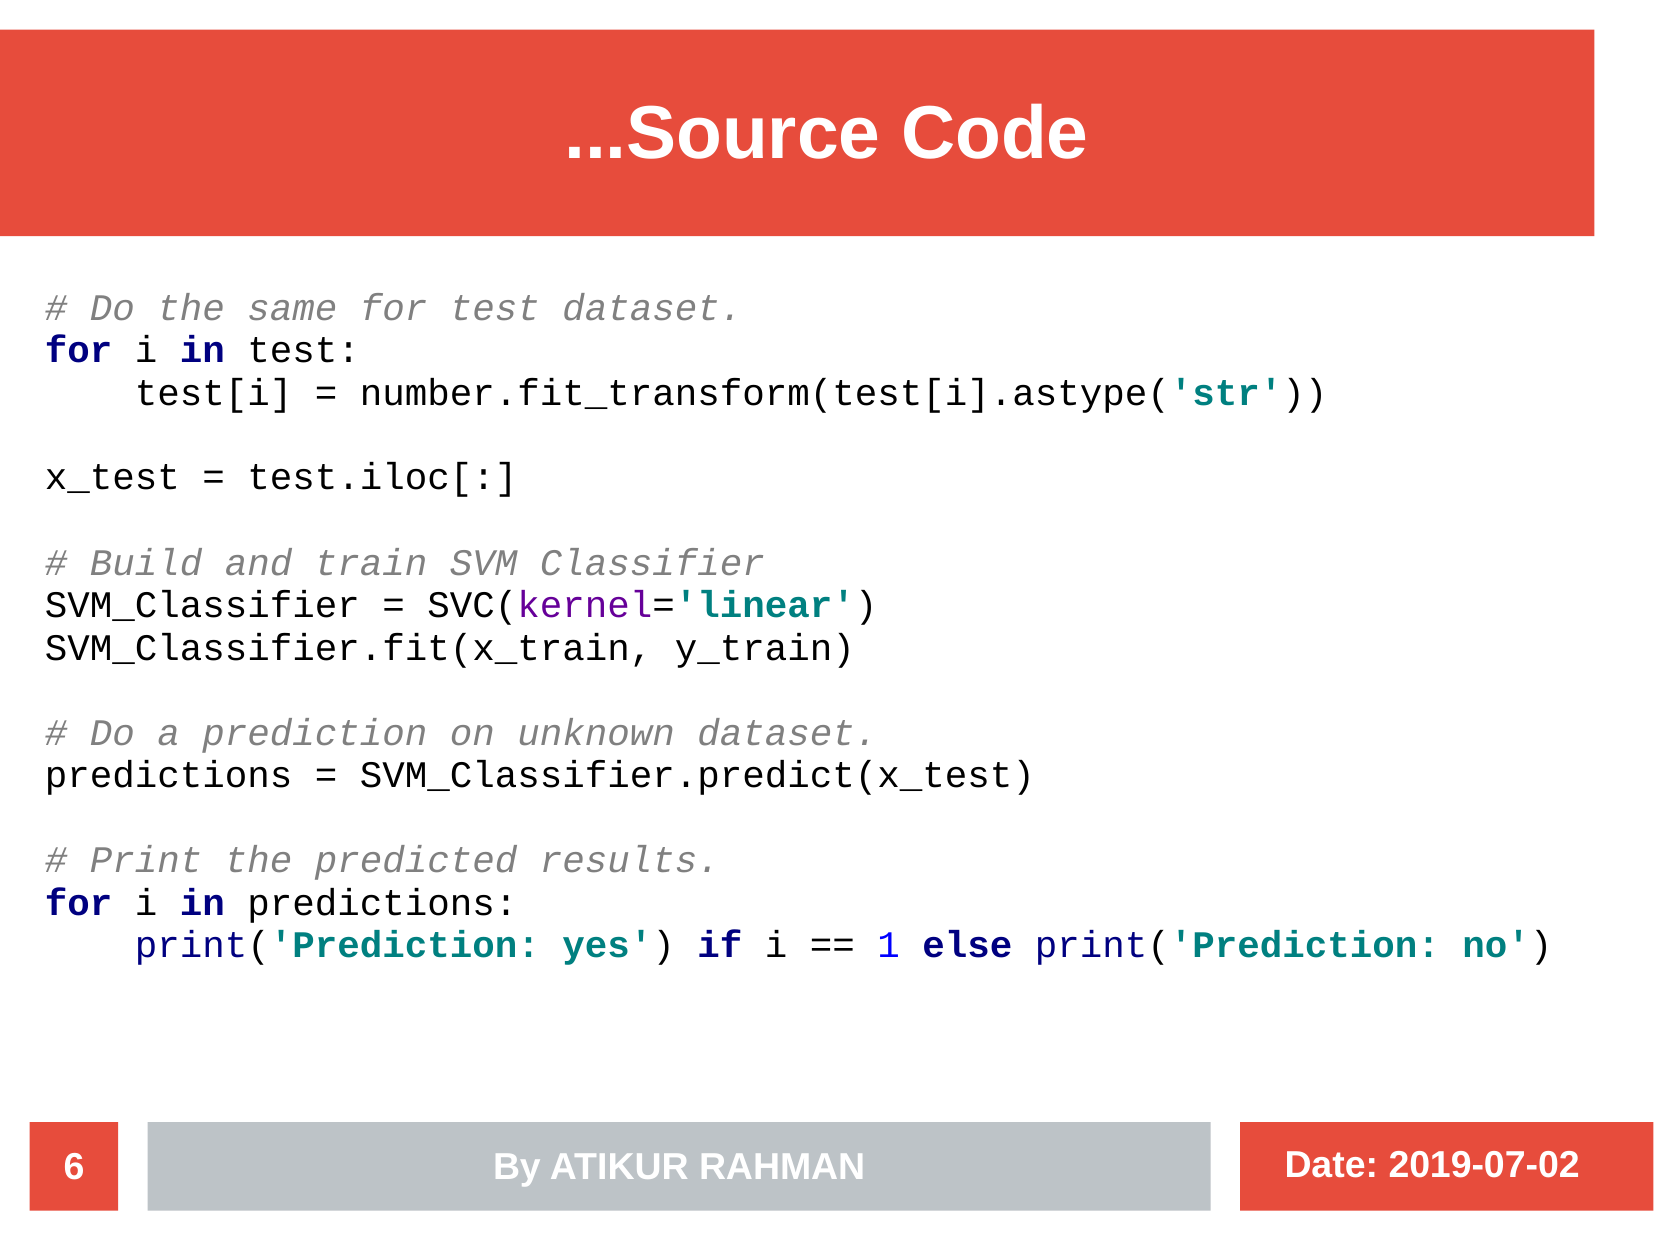

# ...Source Code
# Do the same for test dataset. for i in test: test[i] = number.fit_transform(test[i].astype('str')) x_test = test.iloc[:] # Build and train SVM Classifier SVM_Classifier = SVC(kernel='linear') SVM_Classifier.fit(x_train, y_train) # Do a prediction on unknown dataset. predictions = SVM_Classifier.predict(x_test) # Print the predicted results. for i in predictions: print('Prediction: yes') if i == 1 else print('Prediction: no')
6
By ATIKUR RAHMAN
Date: 2019-07-02